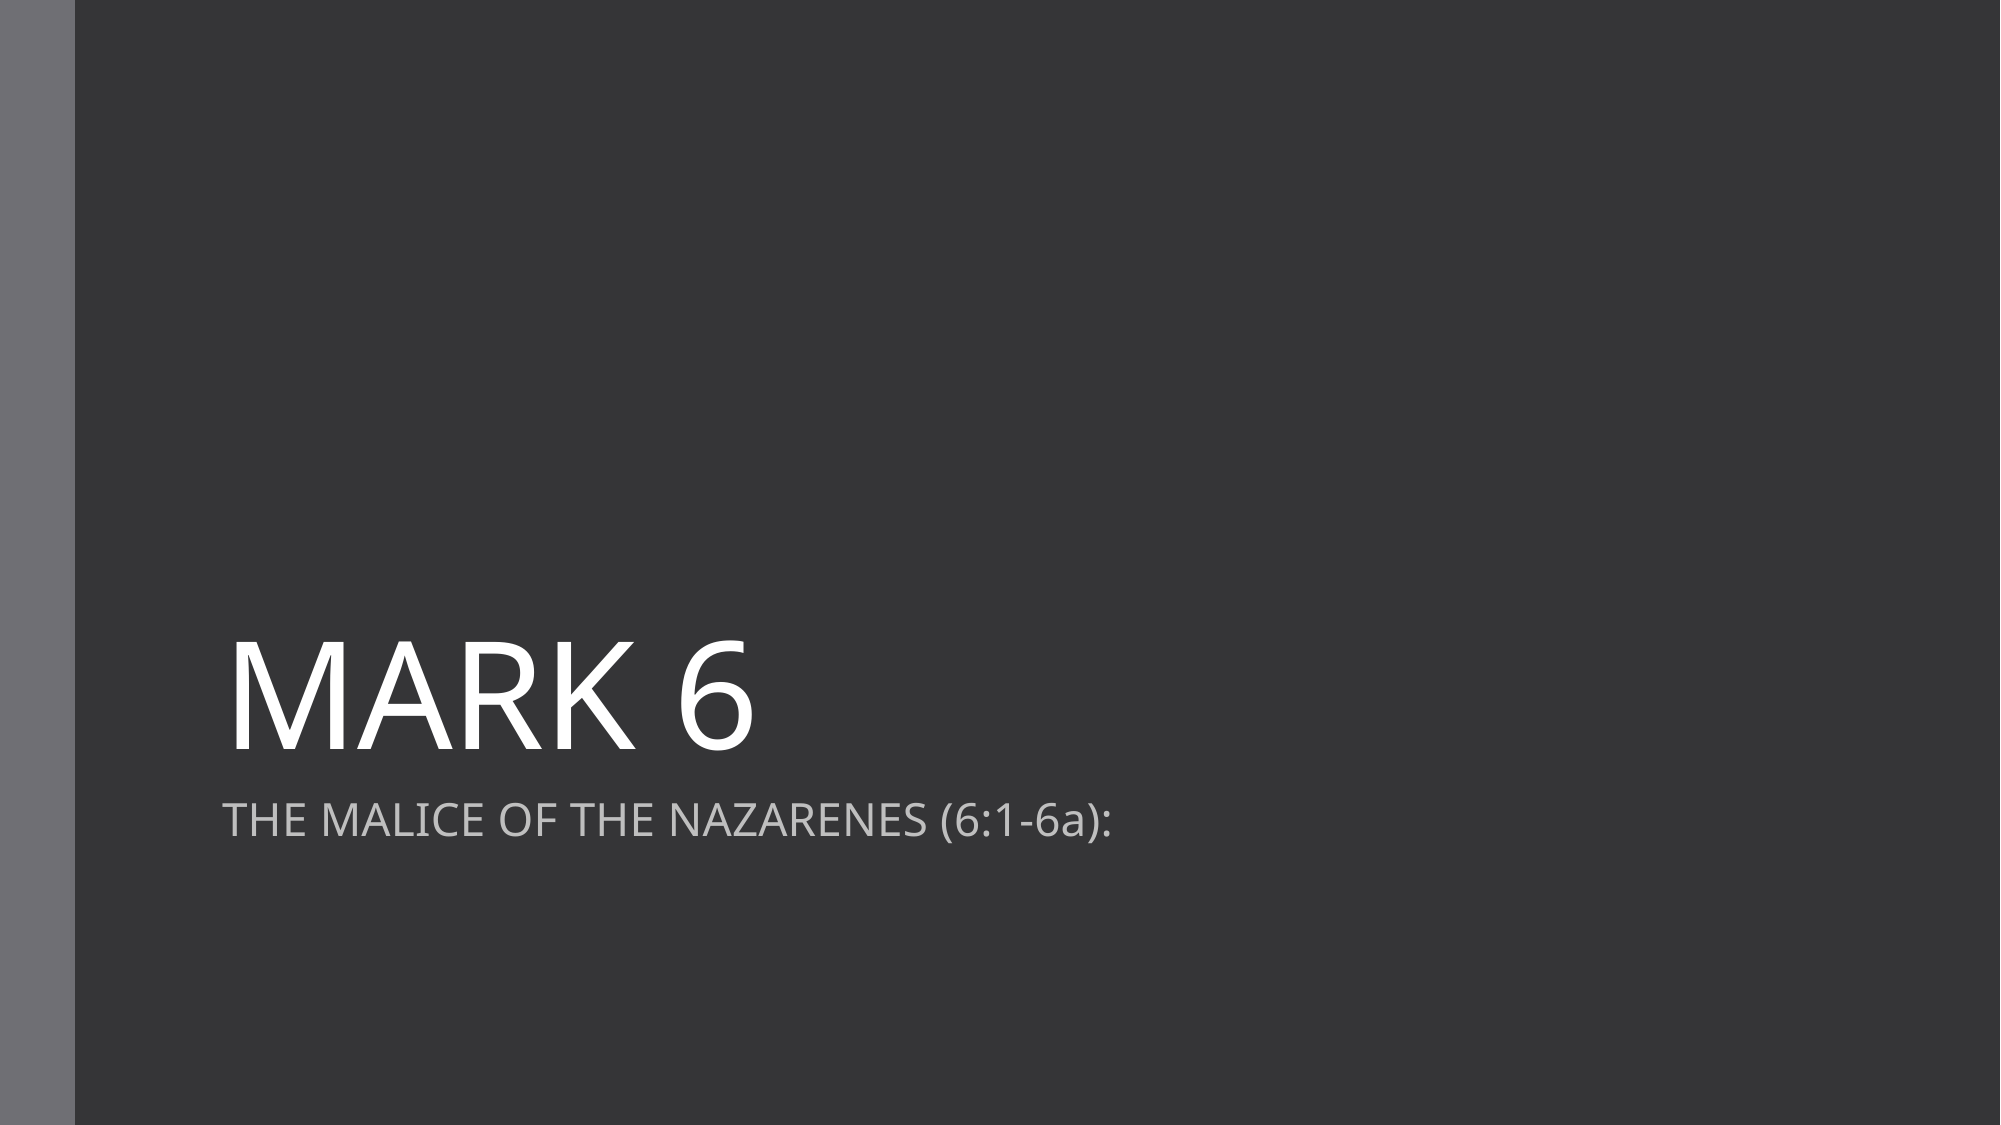

# MARK 6
THE MALICE OF THE NAZARENES (6:1-6a):